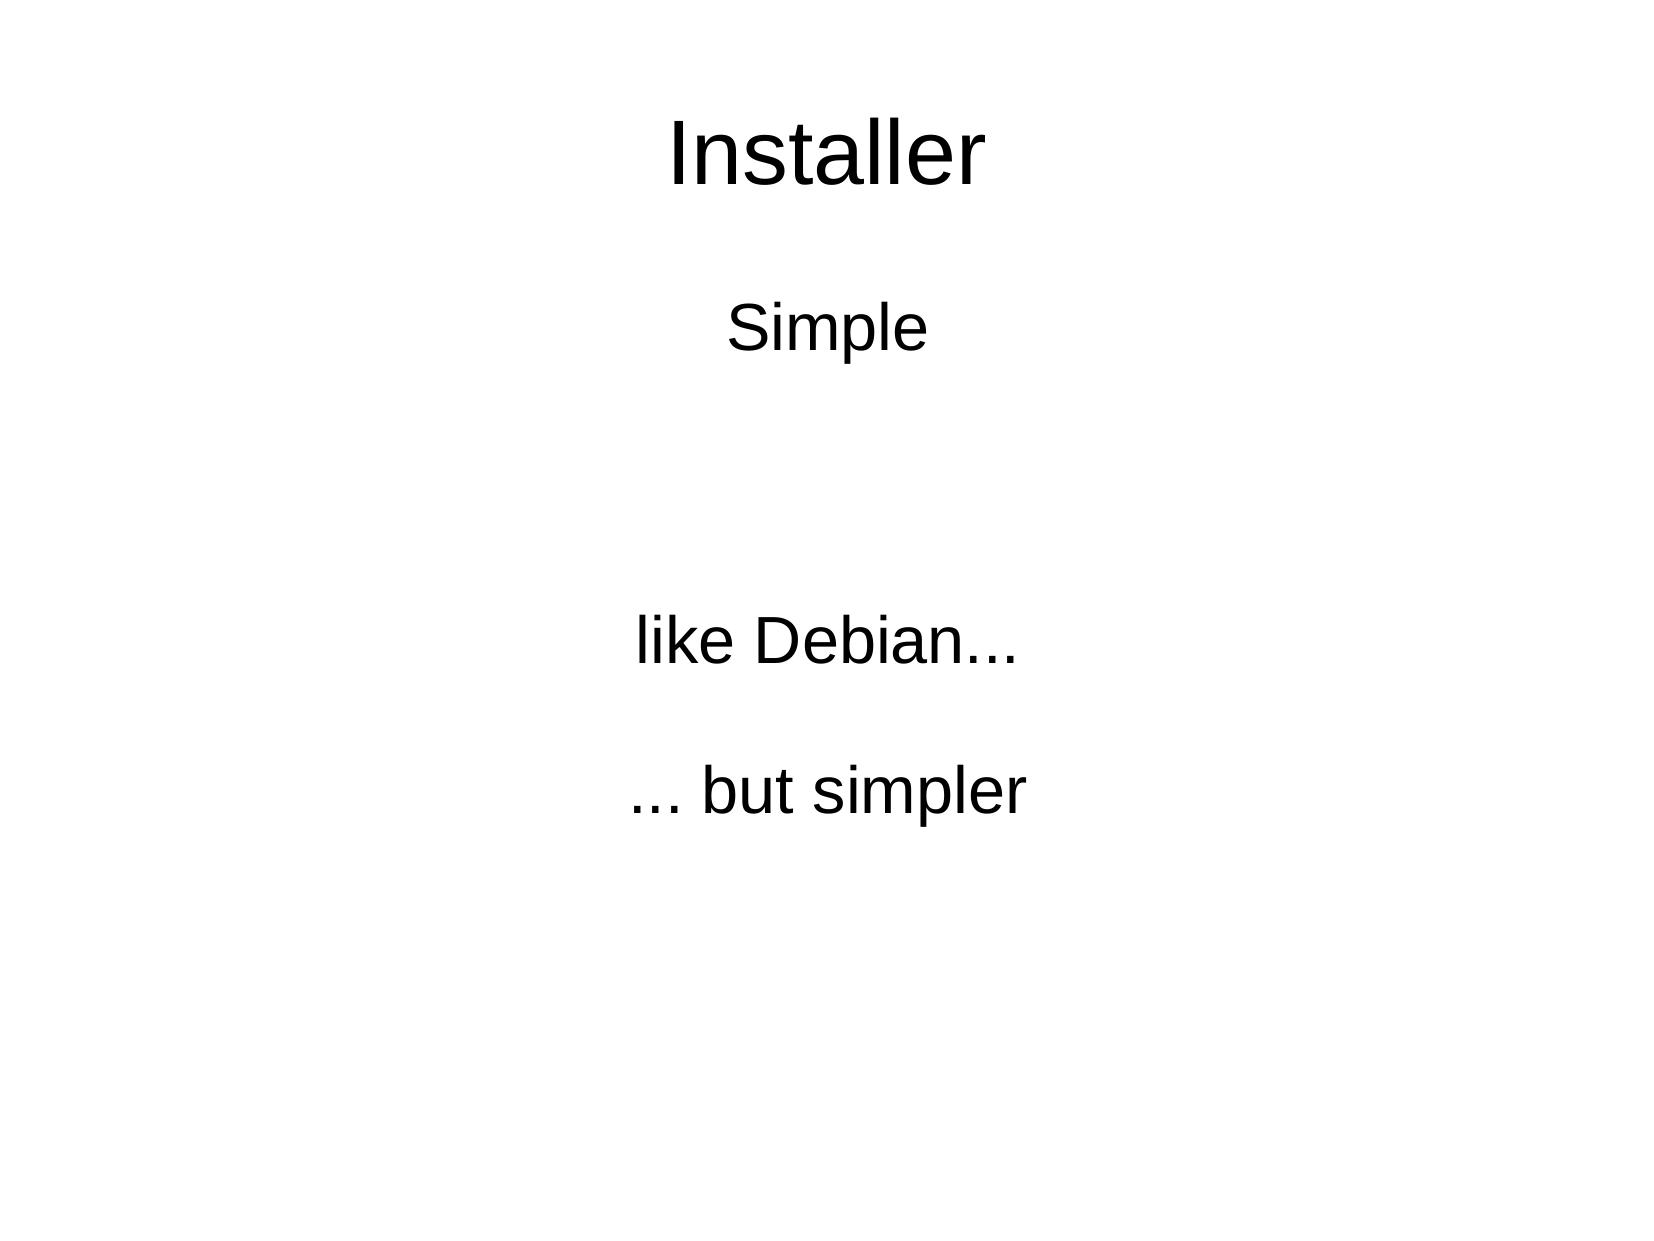

# Installer
Simple
like Debian...
... but simpler